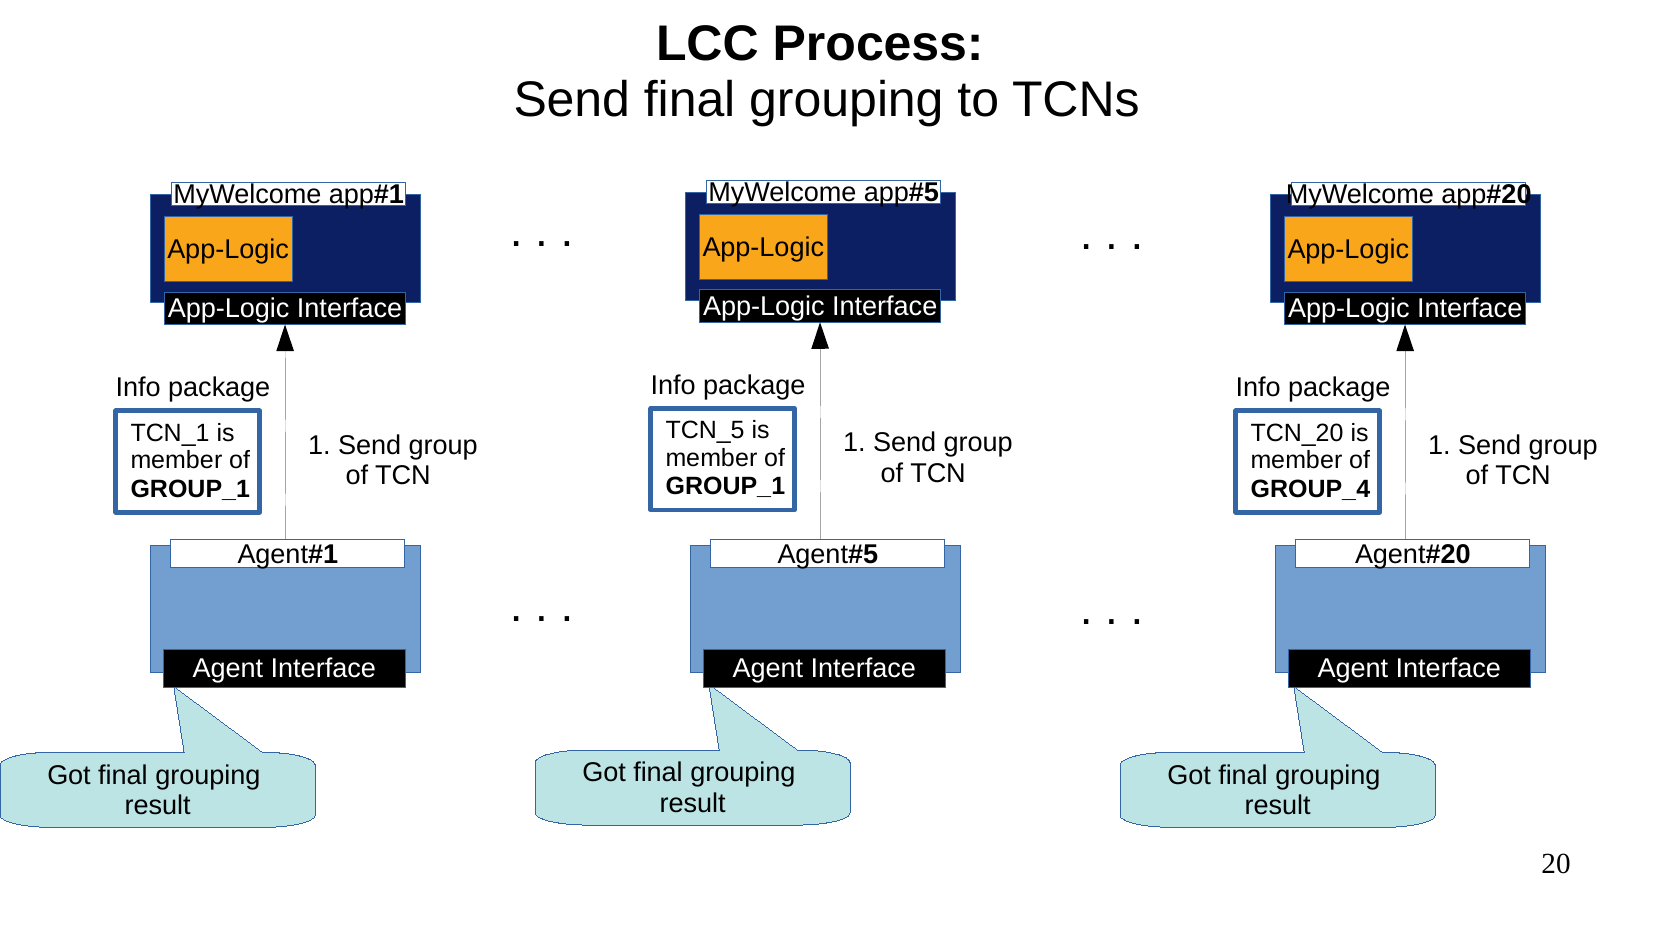

# LCC Process: Send final grouping to TCNs
MyWelcome app_1
MyWelcome app#5
MyWelcome app_1
MyWelcome app#1
MyWelcome app_1
MyWelcome app#20
. . .
. . .
App-Logic
App-Logic
App-Logic
App-Logic
App-Logic
App-Logic
App-Logic Interface
App-Logic Interface
App-Logic Interface
App-Logic Interface
App-Logic Interface
App-Logic Interface
Info package
Info package
Info package
TCN_5 is
member of
GROUP_1
TCN_1 is
member of
GROUP_1
TCN_20 is
member of
GROUP_4
1. Send group
 of TCN
1. Send group
 of TCN
1. Send group
 of TCN
Agent#1
Agent#5
Agent#20
. . .
. . .
Agent Interface
Agent Interface
Agent Interface
Got final grouping
result
Got final grouping
result
Got final grouping
result
20